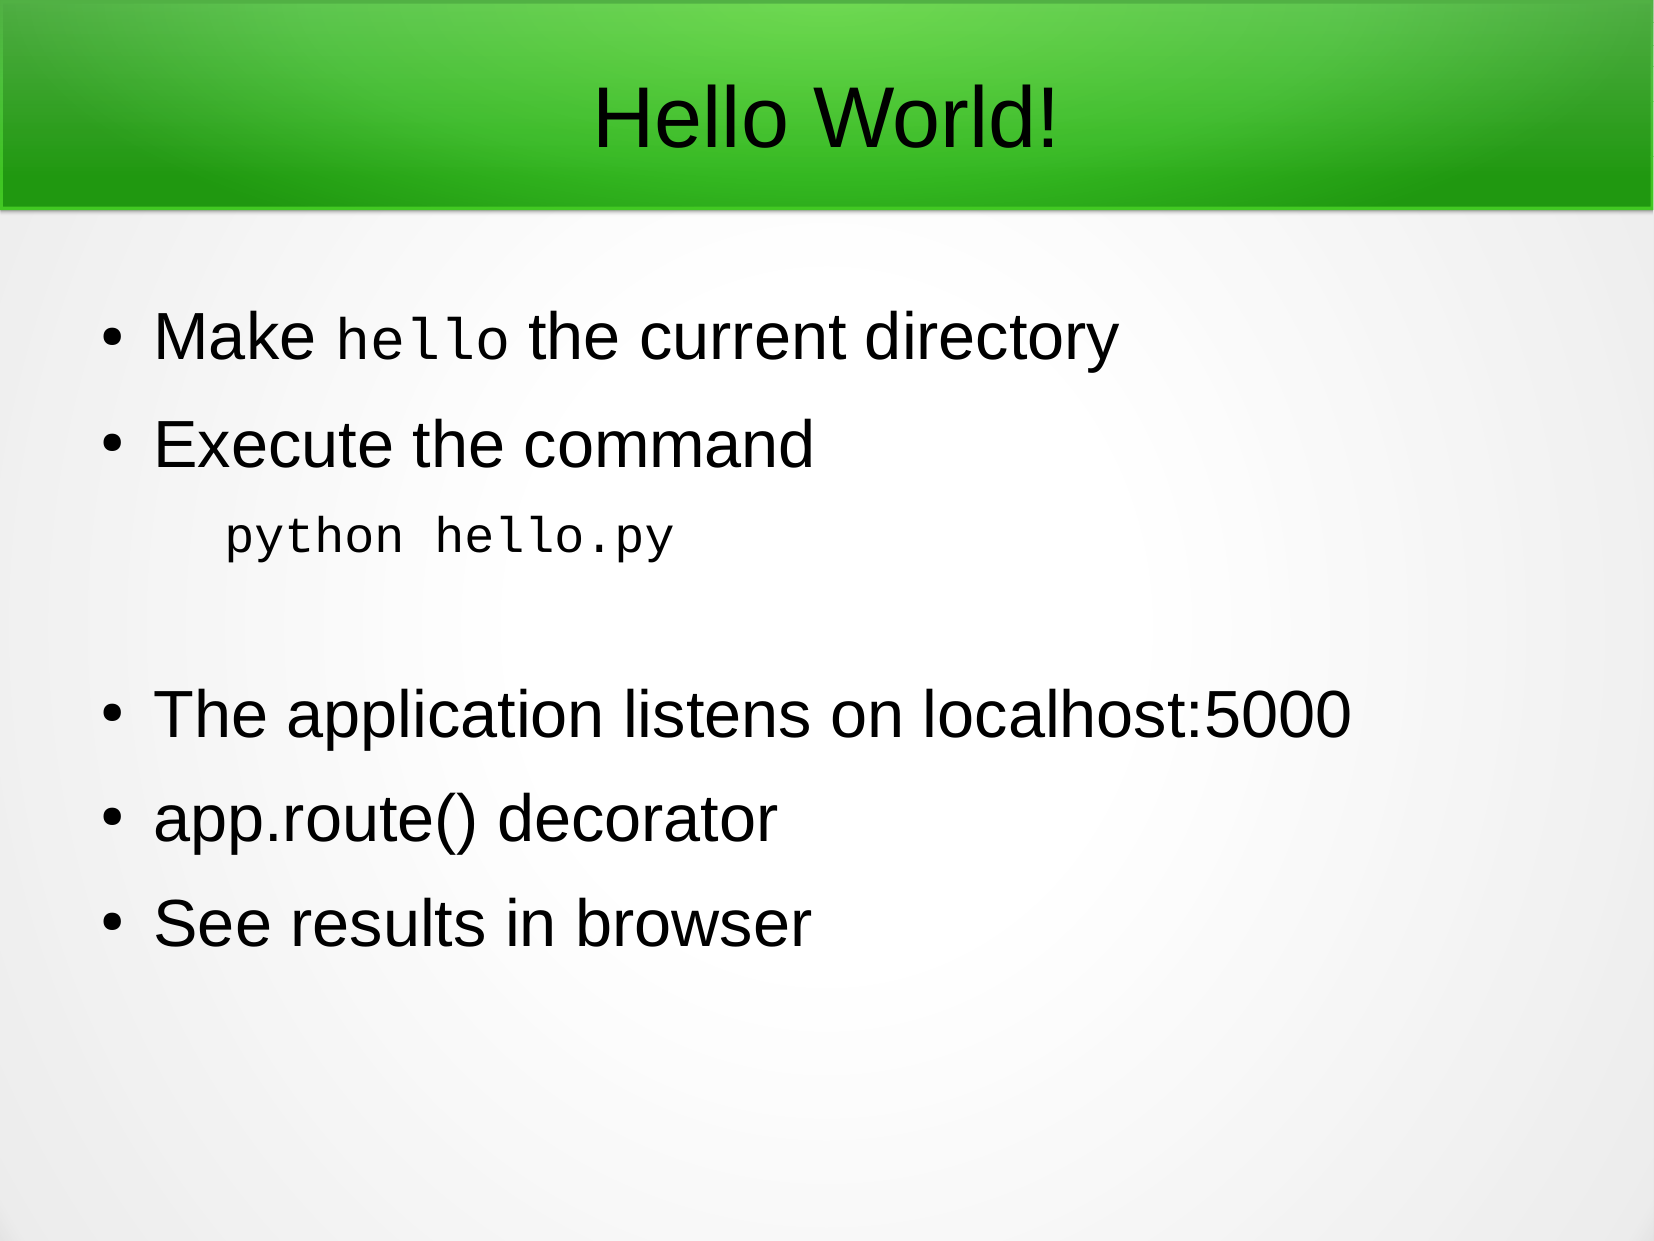

# Hello World!
Make hello the current directory
Execute the command
python hello.py
The application listens on localhost:5000
app.route() decorator
See results in browser